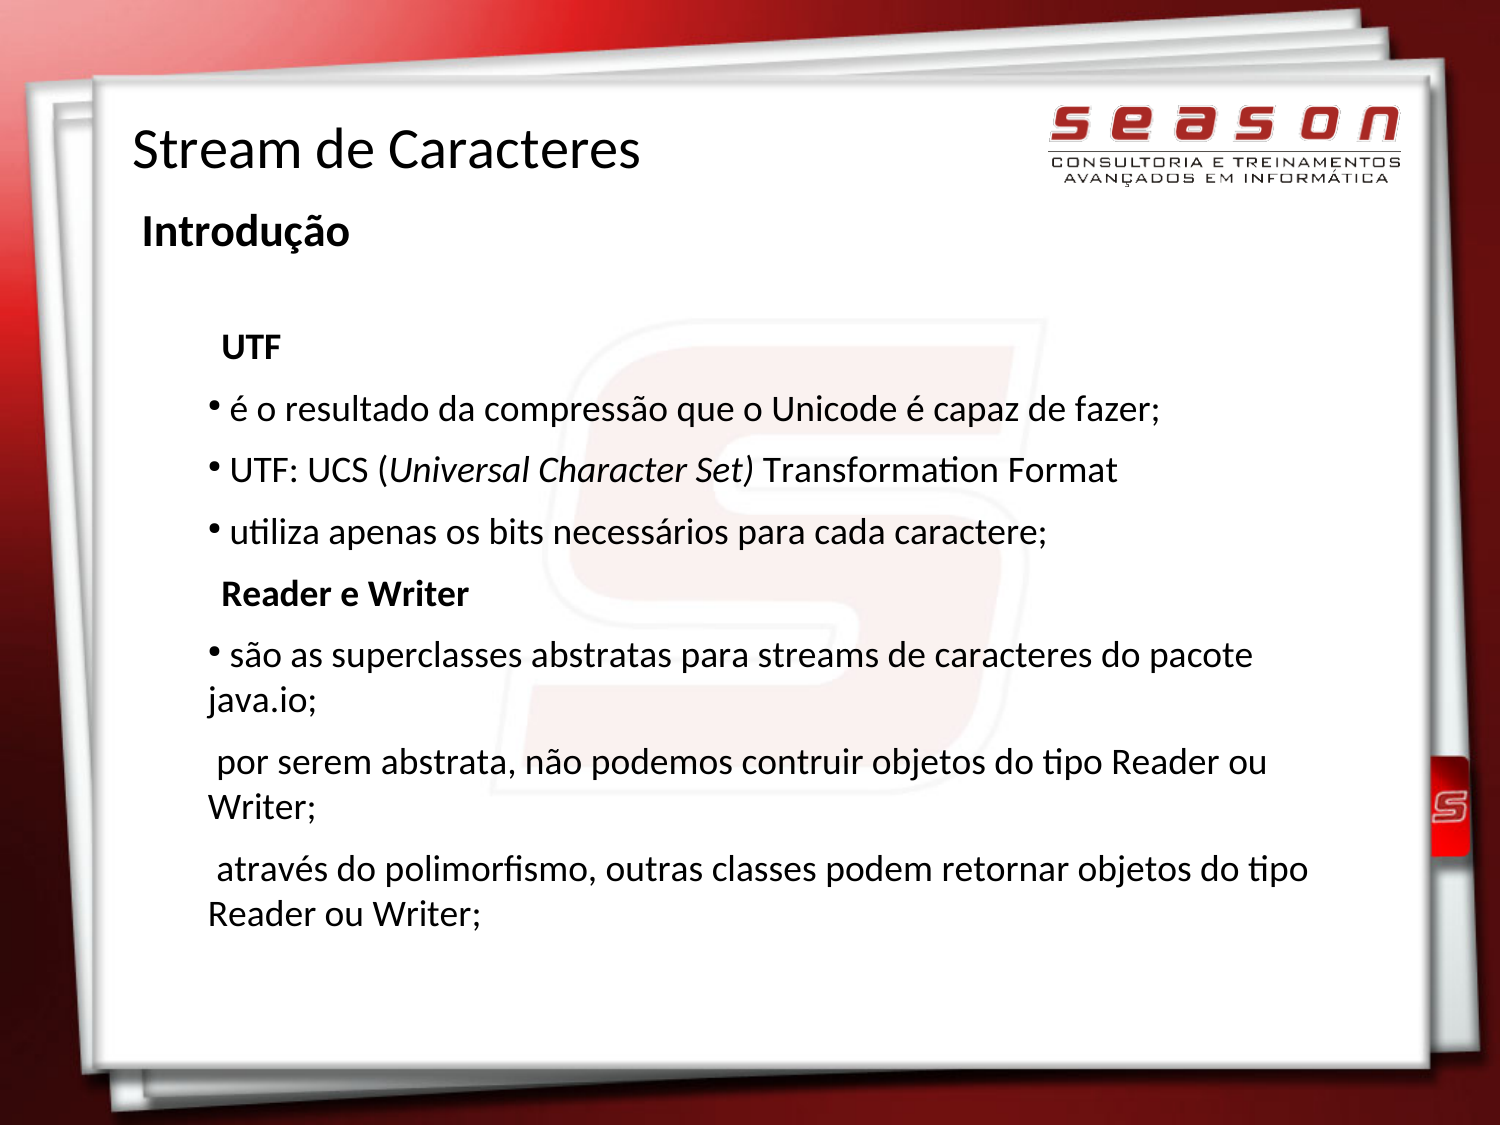

# Stream de Caracteres
Introdução
UTF
 é o resultado da compressão que o Unicode é capaz de fazer;
 UTF: UCS (Universal Character Set) Transformation Format
 utiliza apenas os bits necessários para cada caractere;
Reader e Writer
 são as superclasses abstratas para streams de caracteres do pacote java.io;
 por serem abstrata, não podemos contruir objetos do tipo Reader ou Writer;
 através do polimorfismo, outras classes podem retornar objetos do tipo Reader ou Writer;